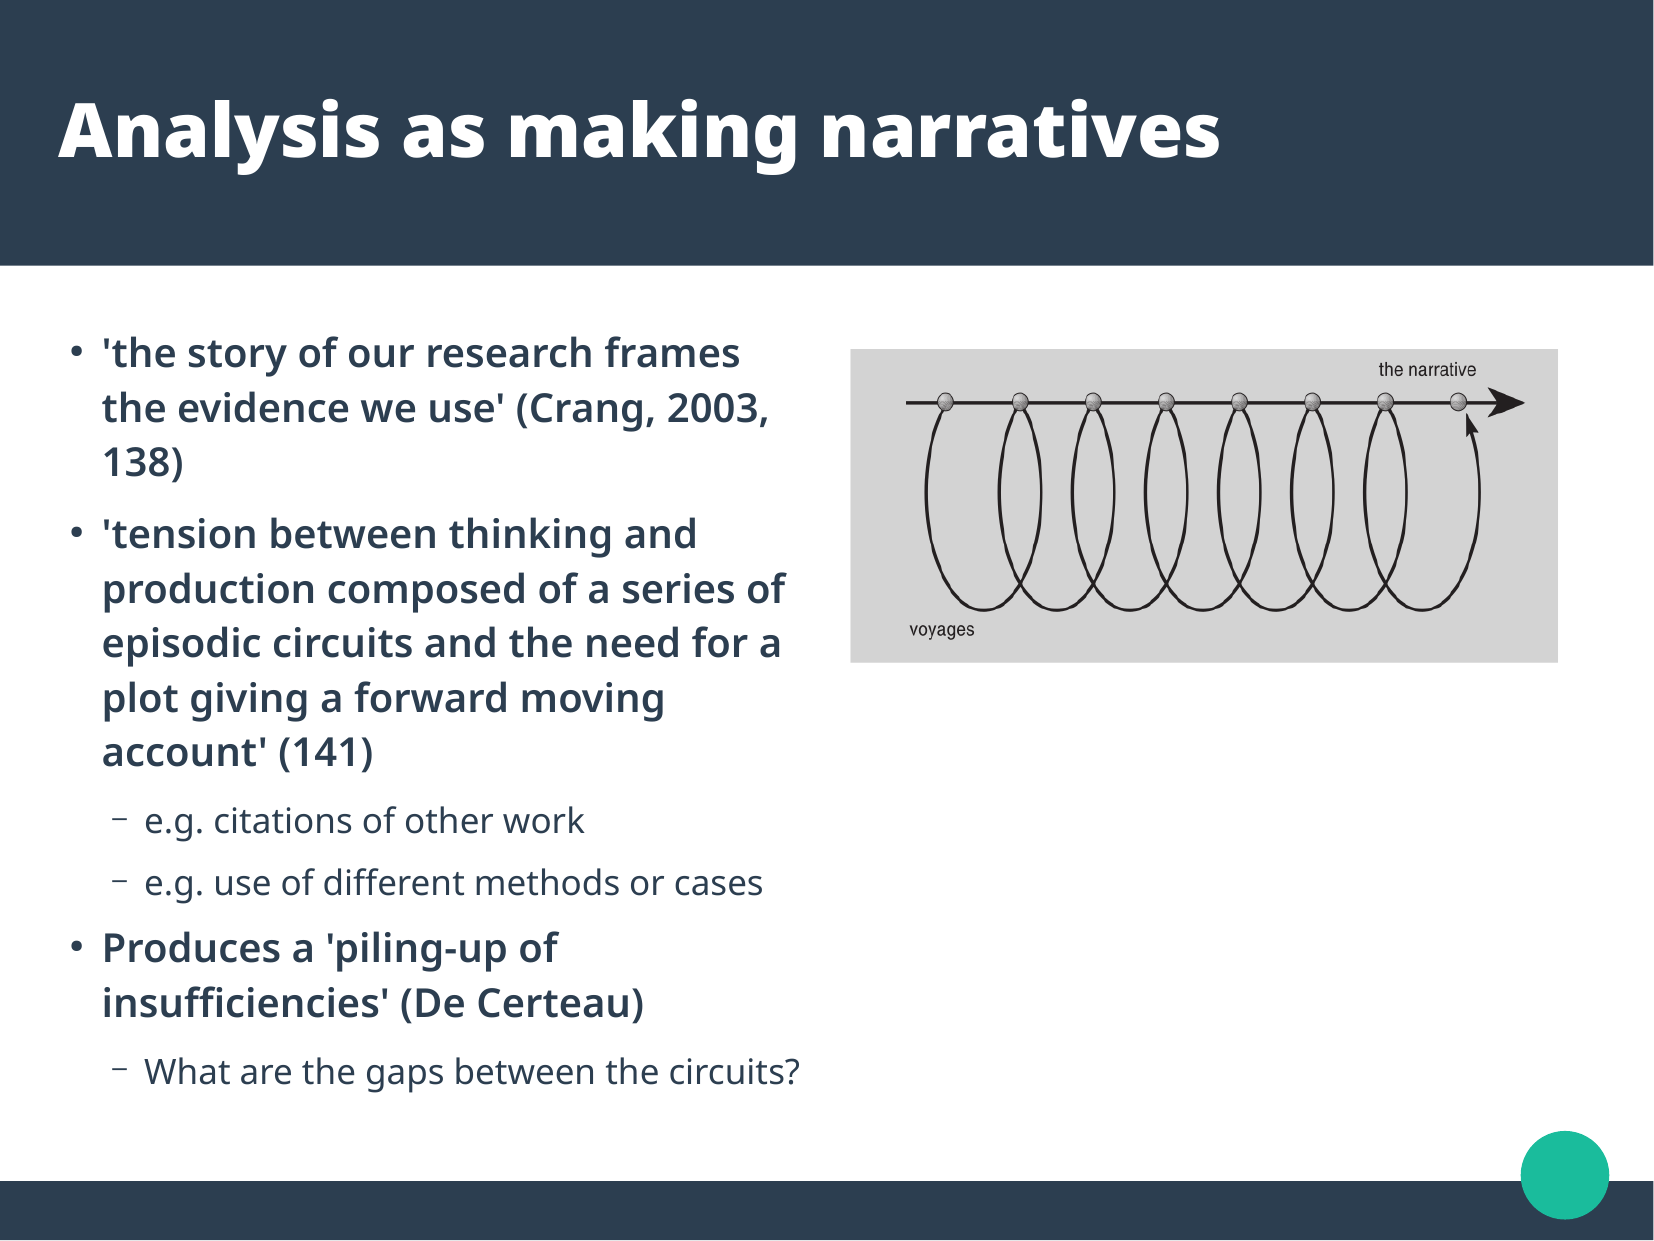

# Analysis as making narratives
'the story of our research frames the evidence we use' (Crang, 2003, 138)
'tension between thinking and production composed of a series of episodic circuits and the need for a plot giving a forward moving account' (141)
e.g. citations of other work
e.g. use of different methods or cases
Produces a 'piling-up of insufficiencies' (De Certeau)
What are the gaps between the circuits?